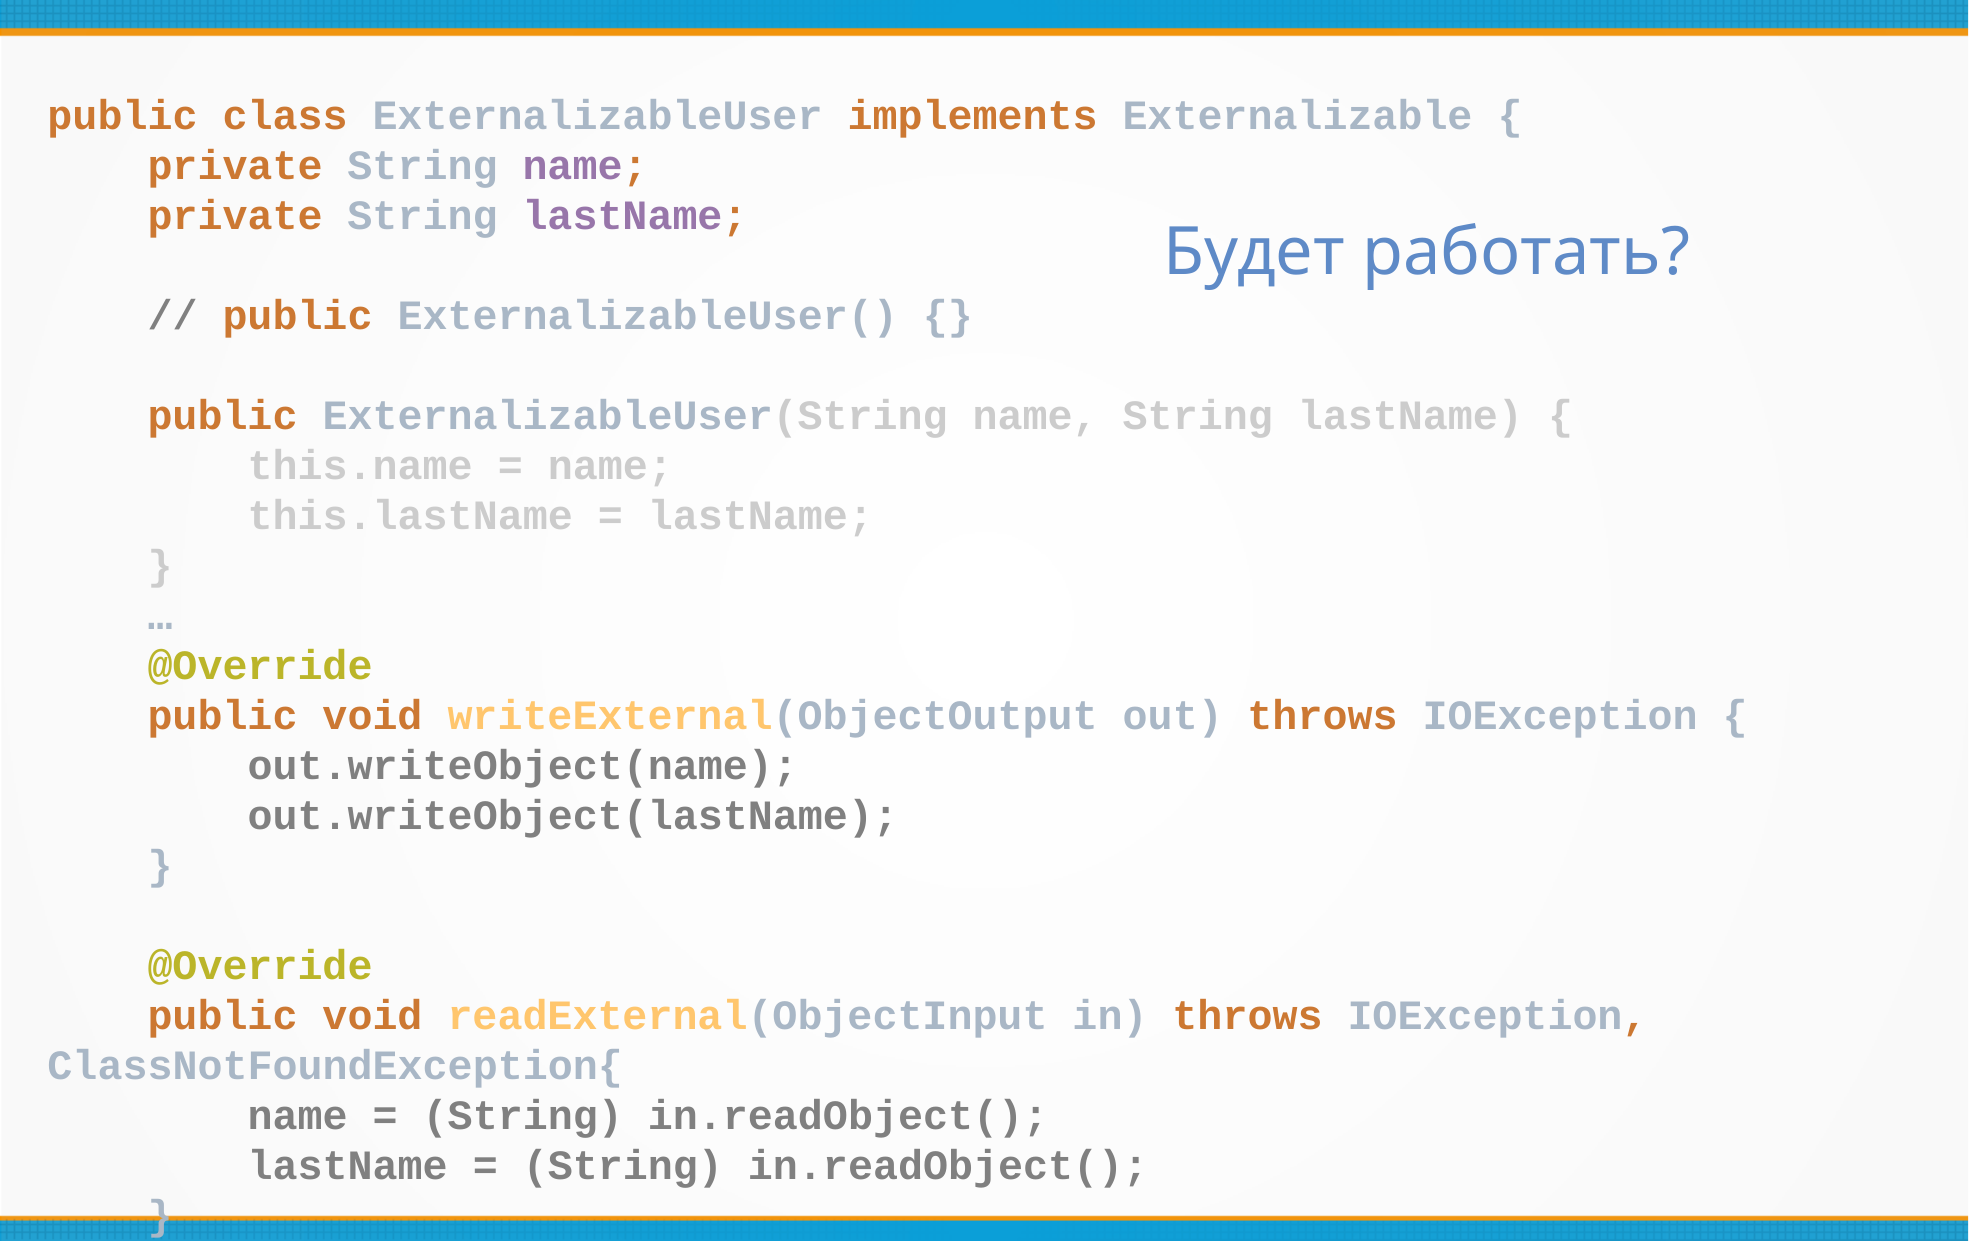

# public class ExternalizableUser implements Externalizable { private String name; private String lastName; // public ExternalizableUser() {} public ExternalizableUser(String name, String lastName) { this.name = name; this.lastName = lastName; } … @Override public void writeExternal(ObjectOutput out) throws IOException { out.writeObject(name); out.writeObject(lastName); } @Override public void readExternal(ObjectInput in) throws IOException, ClassNotFoundException{ name = (String) in.readObject(); lastName = (String) in.readObject(); } }
Будет работать?